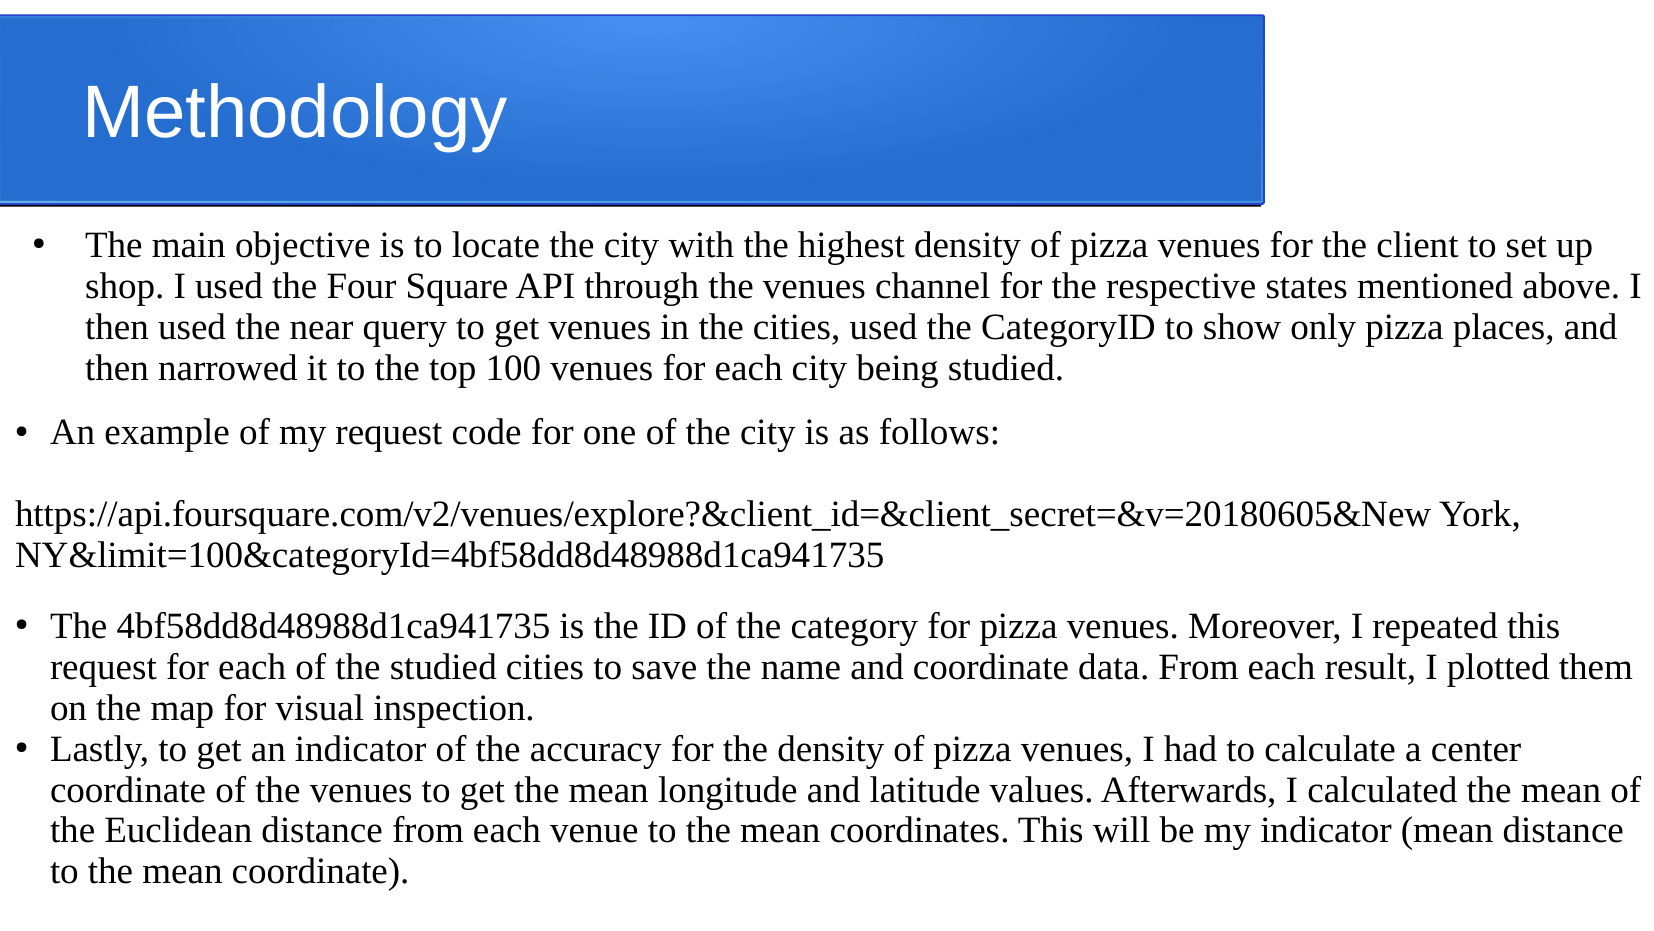

# Methodology
The main objective is to locate the city with the highest density of pizza venues for the client to set up shop. I used the Four Square API through the venues channel for the respective states mentioned above. I then used the near query to get venues in the cities, used the CategoryID to show only pizza places, and then narrowed it to the top 100 venues for each city being studied.
An example of my request code for one of the city is as follows:
https://api.foursquare.com/v2/venues/explore?&client_id=&client_secret=&v=20180605&New York, NY&limit=100&categoryId=4bf58dd8d48988d1ca941735
The 4bf58dd8d48988d1ca941735 is the ID of the category for pizza venues. Moreover, I repeated this request for each of the studied cities to save the name and coordinate data. From each result, I plotted them on the map for visual inspection.
Lastly, to get an indicator of the accuracy for the density of pizza venues, I had to calculate a center coordinate of the venues to get the mean longitude and latitude values. Afterwards, I calculated the mean of the Euclidean distance from each venue to the mean coordinates. This will be my indicator (mean distance to the mean coordinate).